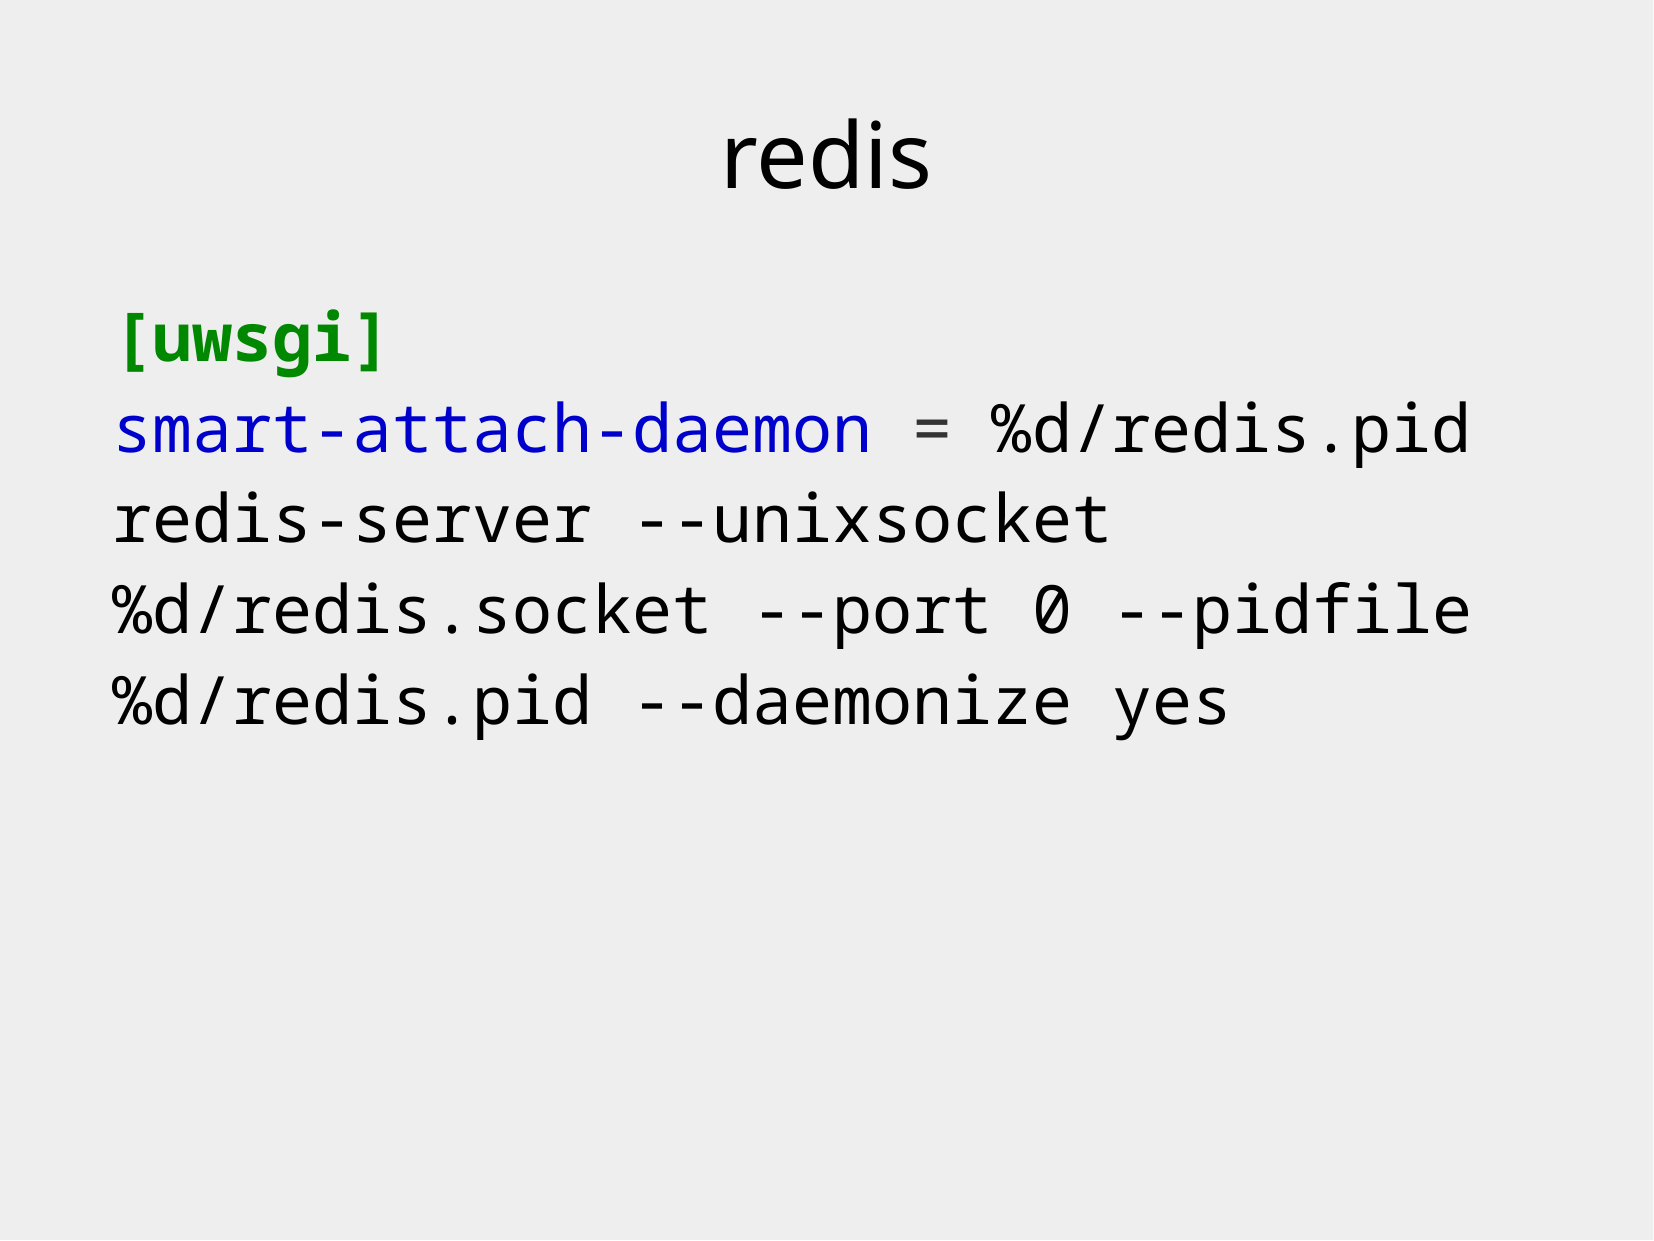

# redis
[uwsgi]
smart-attach-daemon = %d/redis.pid redis-server --unixsocket %d/redis.socket --port 0 --pidfile %d/redis.pid --daemonize yes